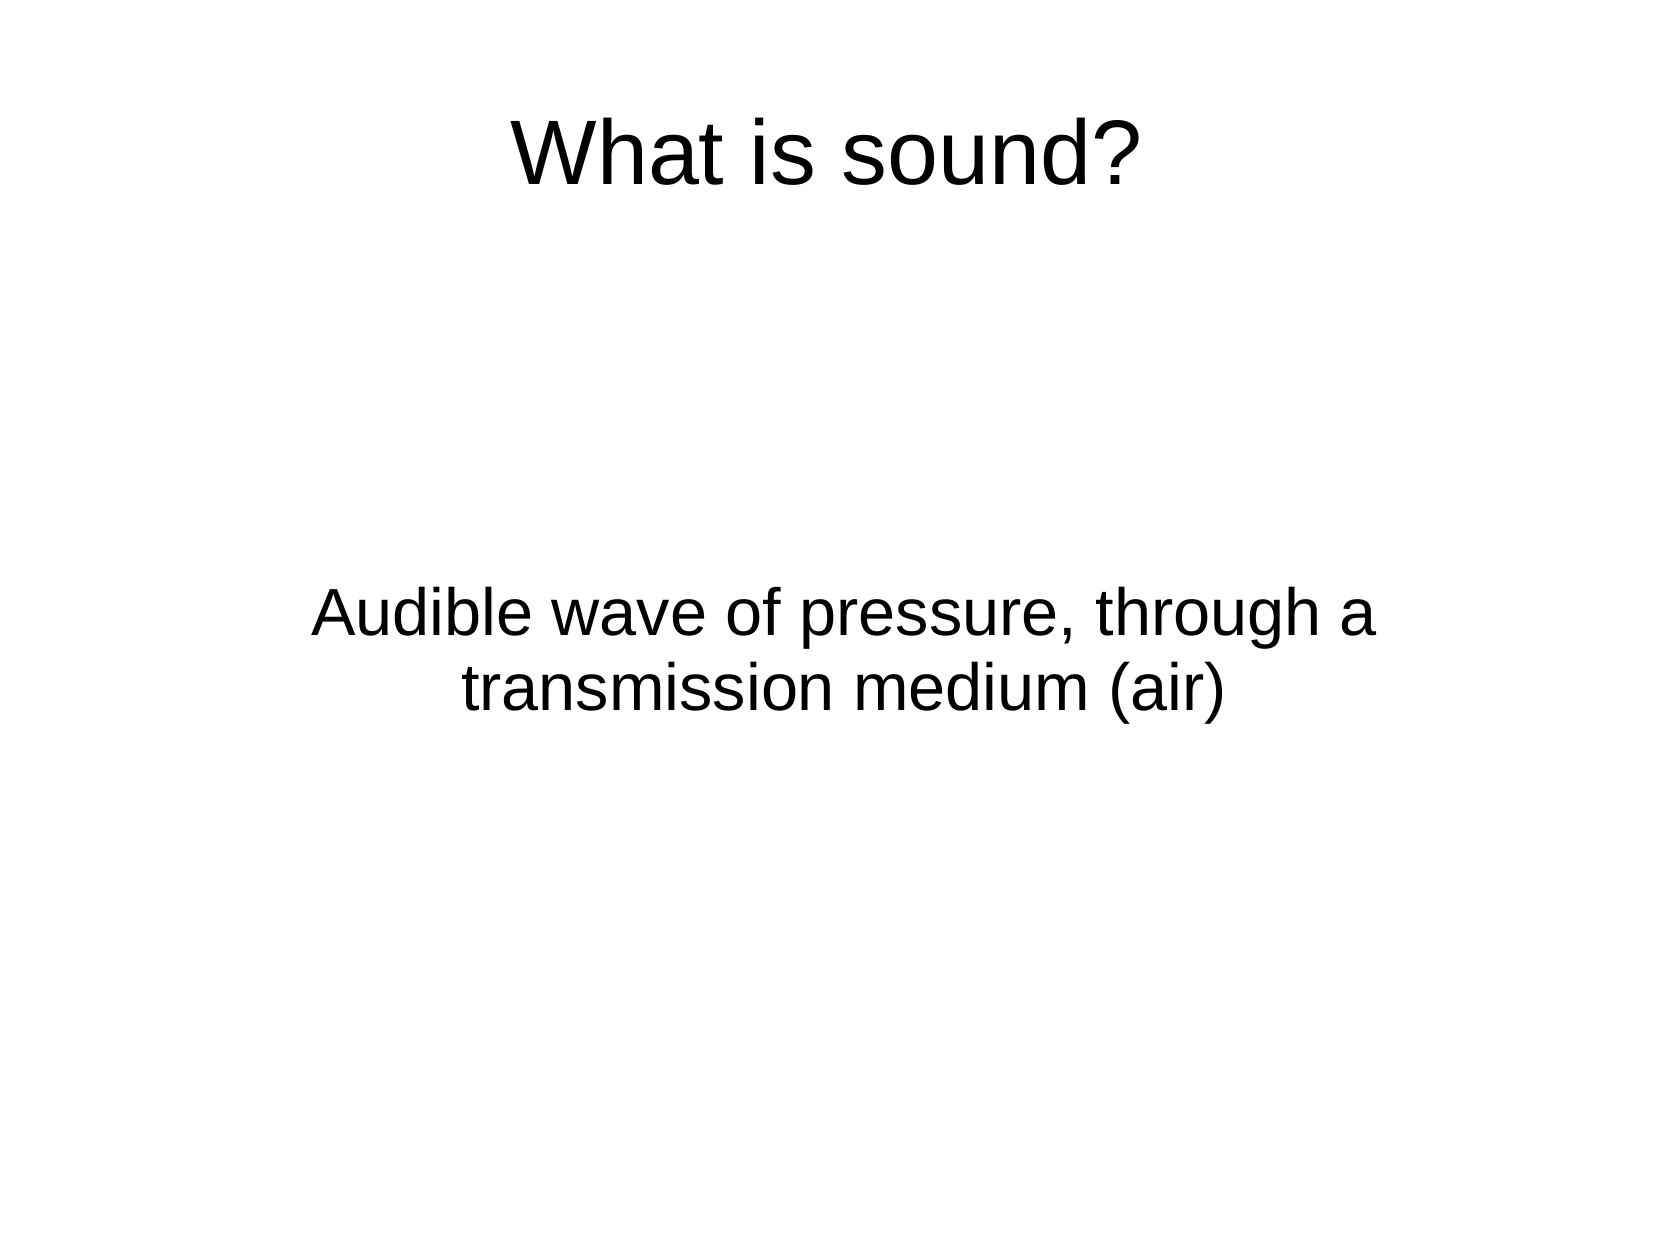

# What is sound?
Audible wave of pressure, through a transmission medium (air)